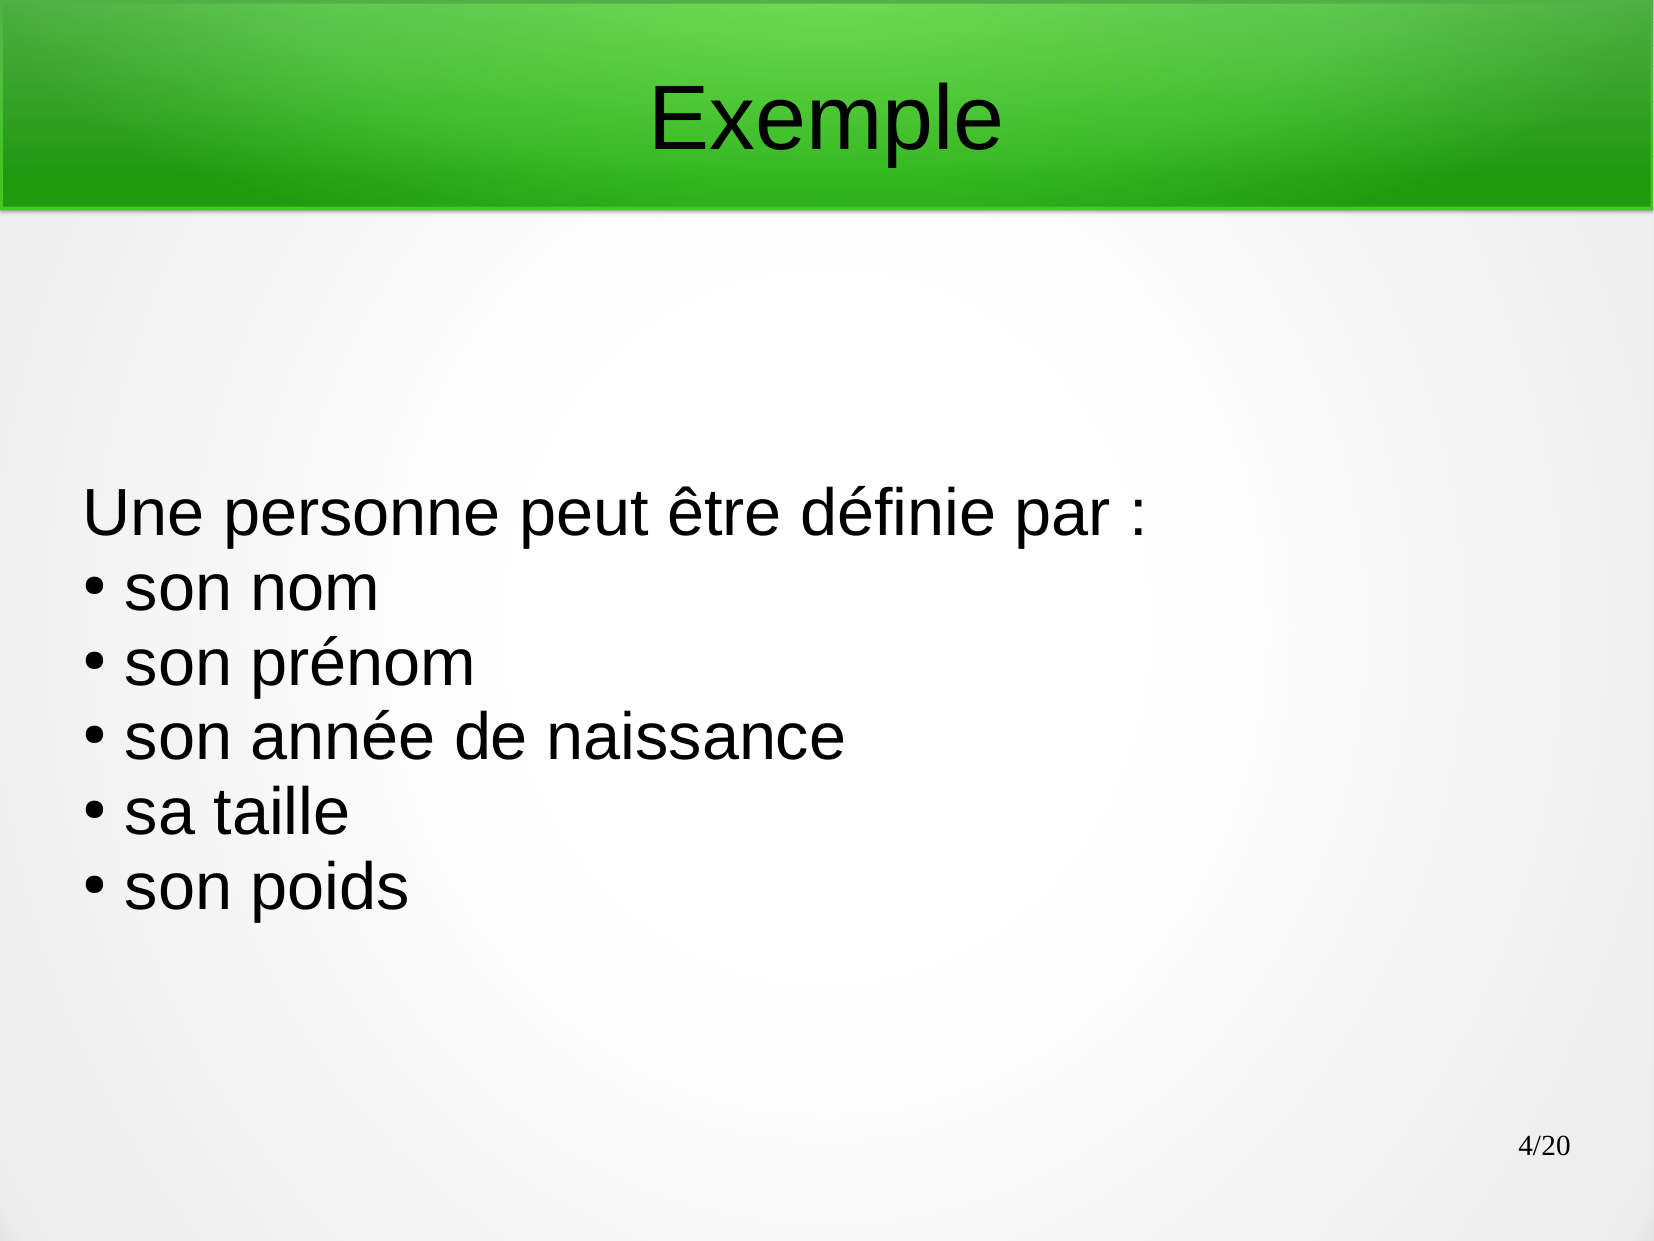

Exemple
# Une personne peut être définie par :
 son nom
 son prénom
 son année de naissance
 sa taille
 son poids
4